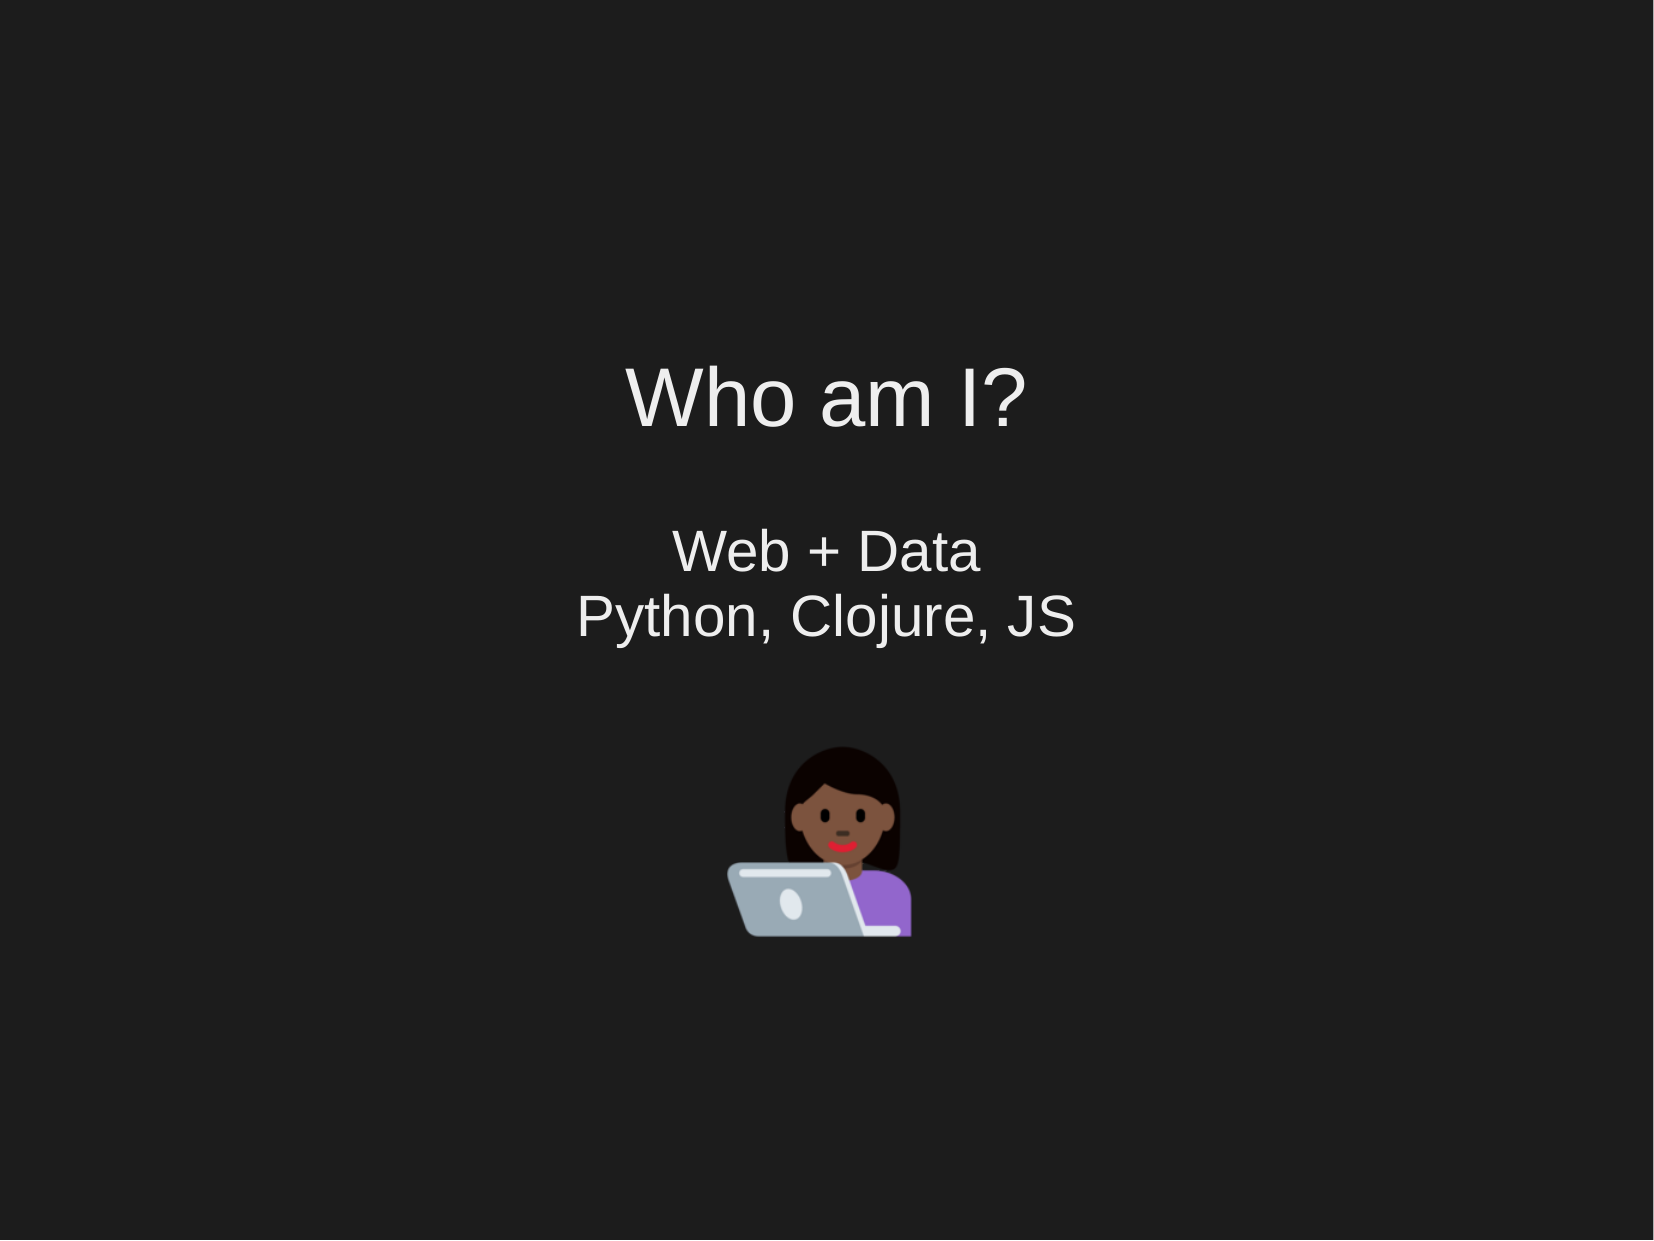

Who am I?
Web + Data
Python, Clojure, JS